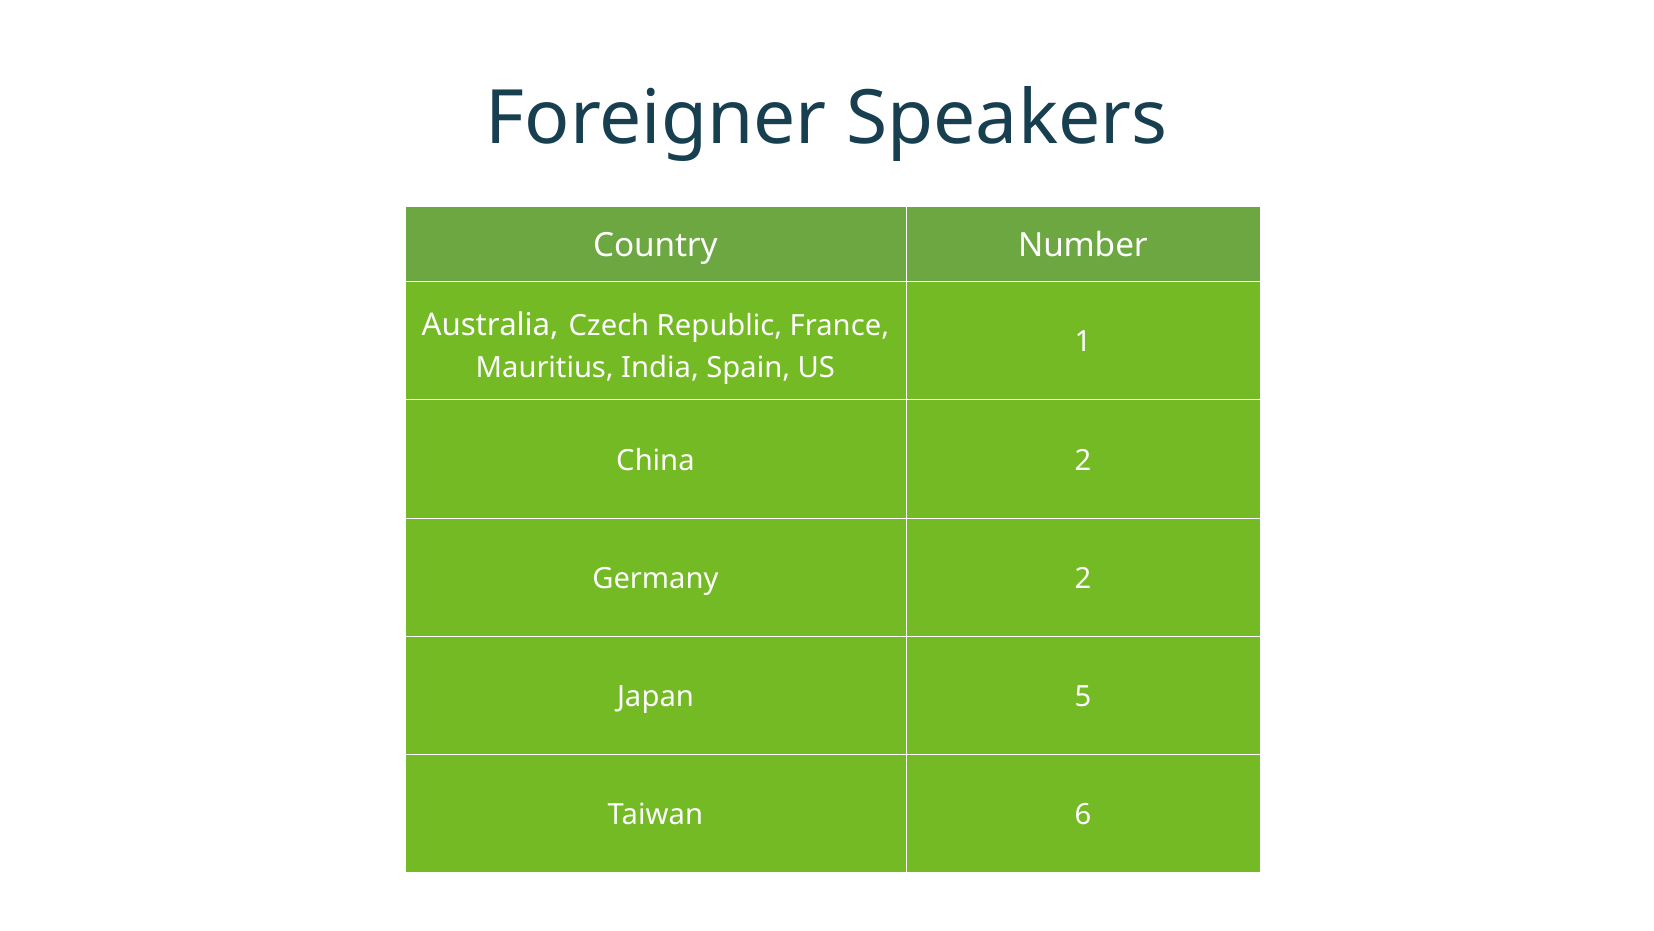

# Foreigner Speakers
| Country | Number |
| --- | --- |
| Australia, Czech Republic, France, Mauritius, India, Spain, US | 1 |
| China | 2 |
| Germany | 2 |
| Japan | 5 |
| Taiwan | 6 |